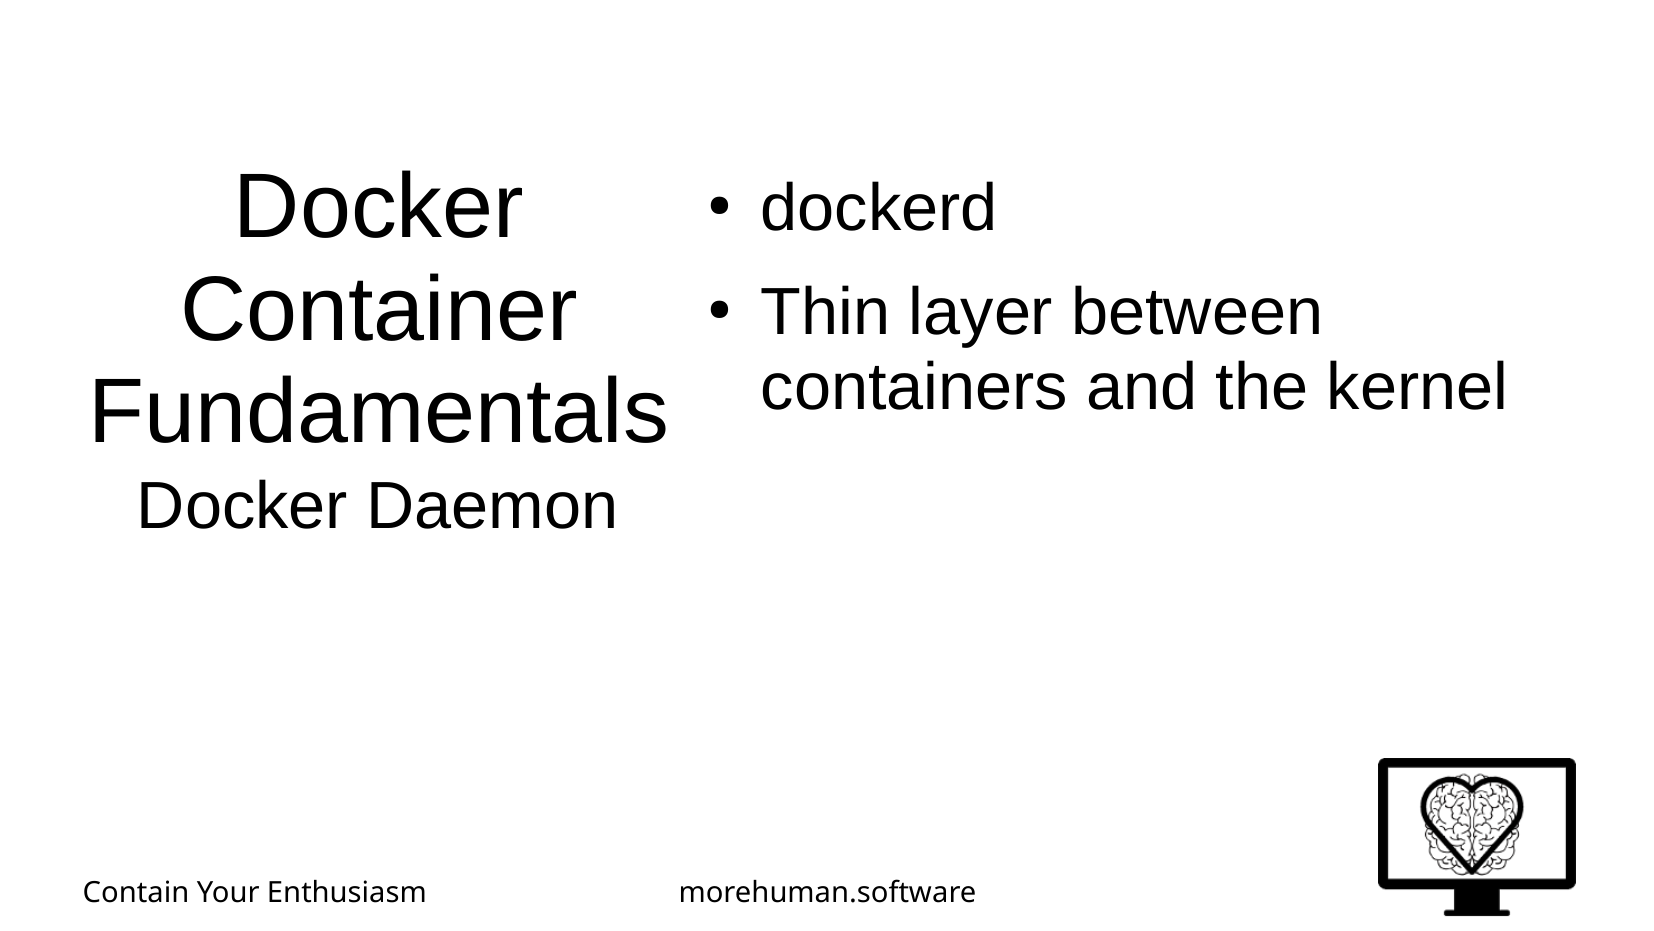

# Docker Container Fundamentals
dockerd
Thin layer between containers and the kernel
Docker Daemon